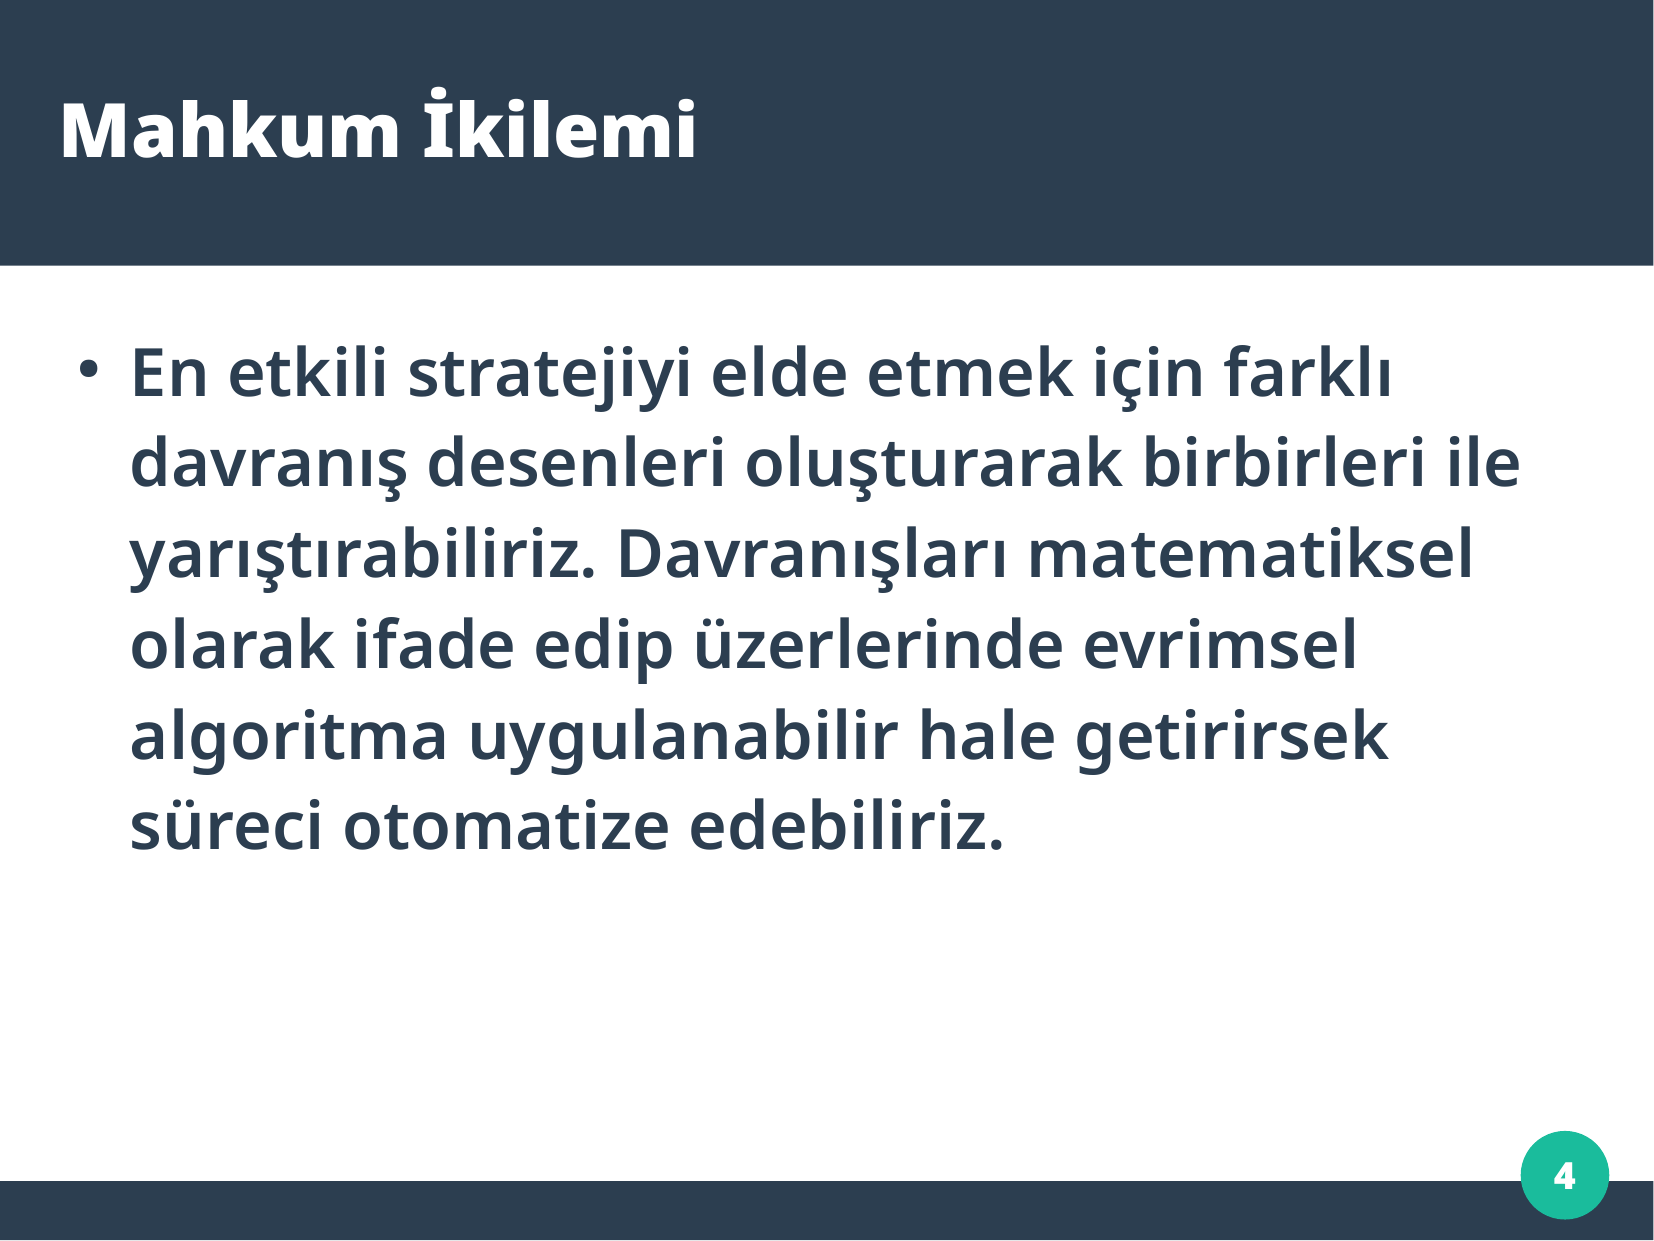

# Mahkum İkilemi
En etkili stratejiyi elde etmek için farklı davranış desenleri oluşturarak birbirleri ile yarıştırabiliriz. Davranışları matematiksel olarak ifade edip üzerlerinde evrimsel algoritma uygulanabilir hale getirirsek süreci otomatize edebiliriz.
4